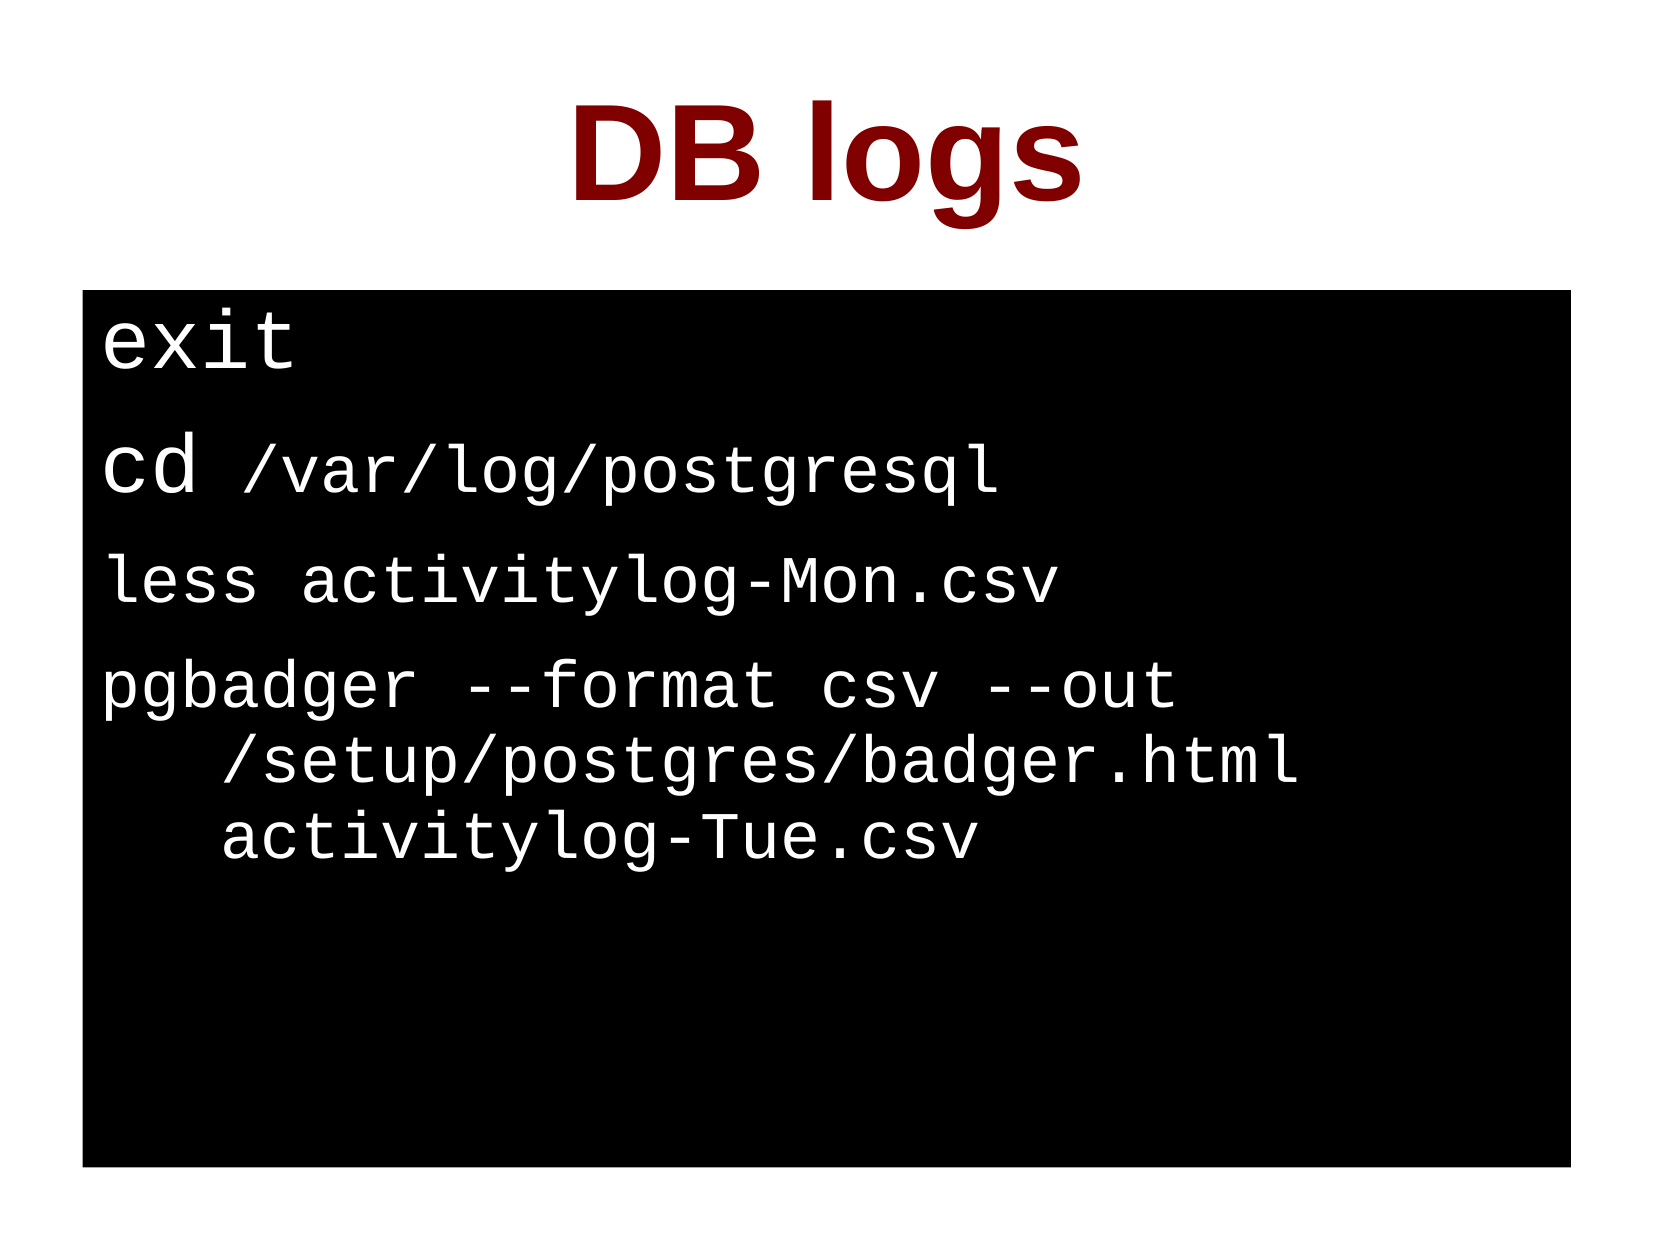

# DB logs
exit
cd /var/log/postgresql
less activitylog-Mon.csv
pgbadger --format csv --out
 /setup/postgres/badger.html
 activitylog-Tue.csv